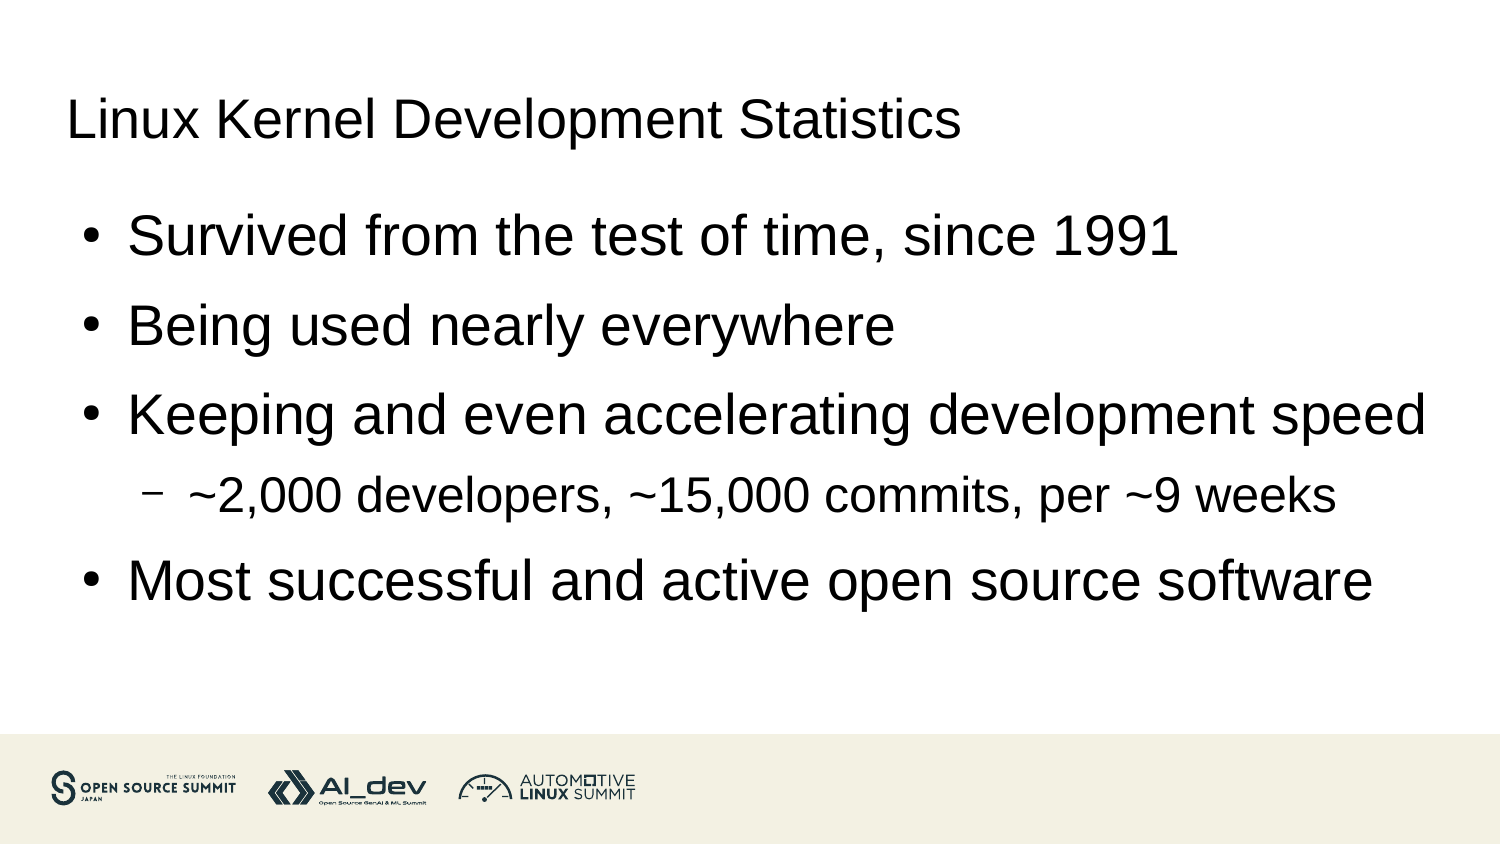

# Linux Kernel Development Statistics
Survived from the test of time, since 1991
Being used nearly everywhere
Keeping and even accelerating development speed
~2,000 developers, ~15,000 commits, per ~9 weeks
Most successful and active open source software